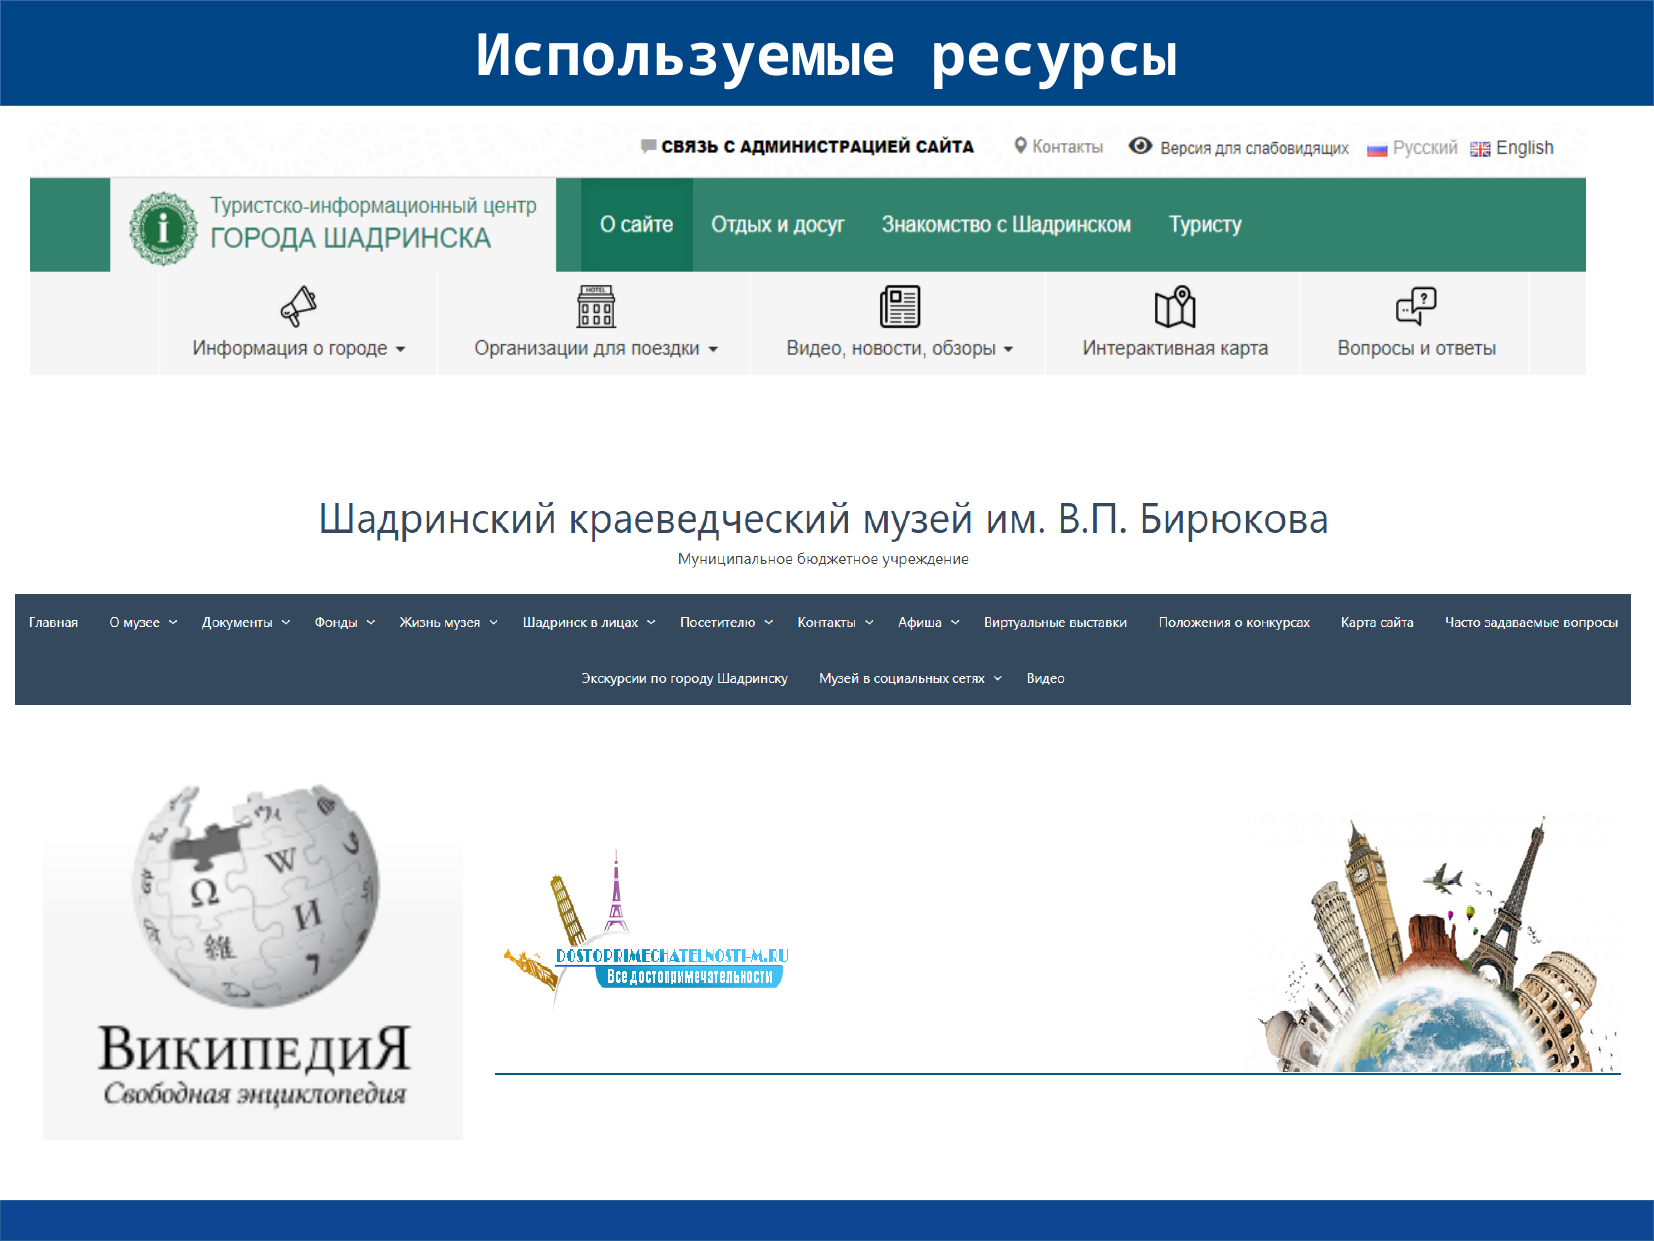

# Используемые ресурсы
Your name here (insert->page number)
10